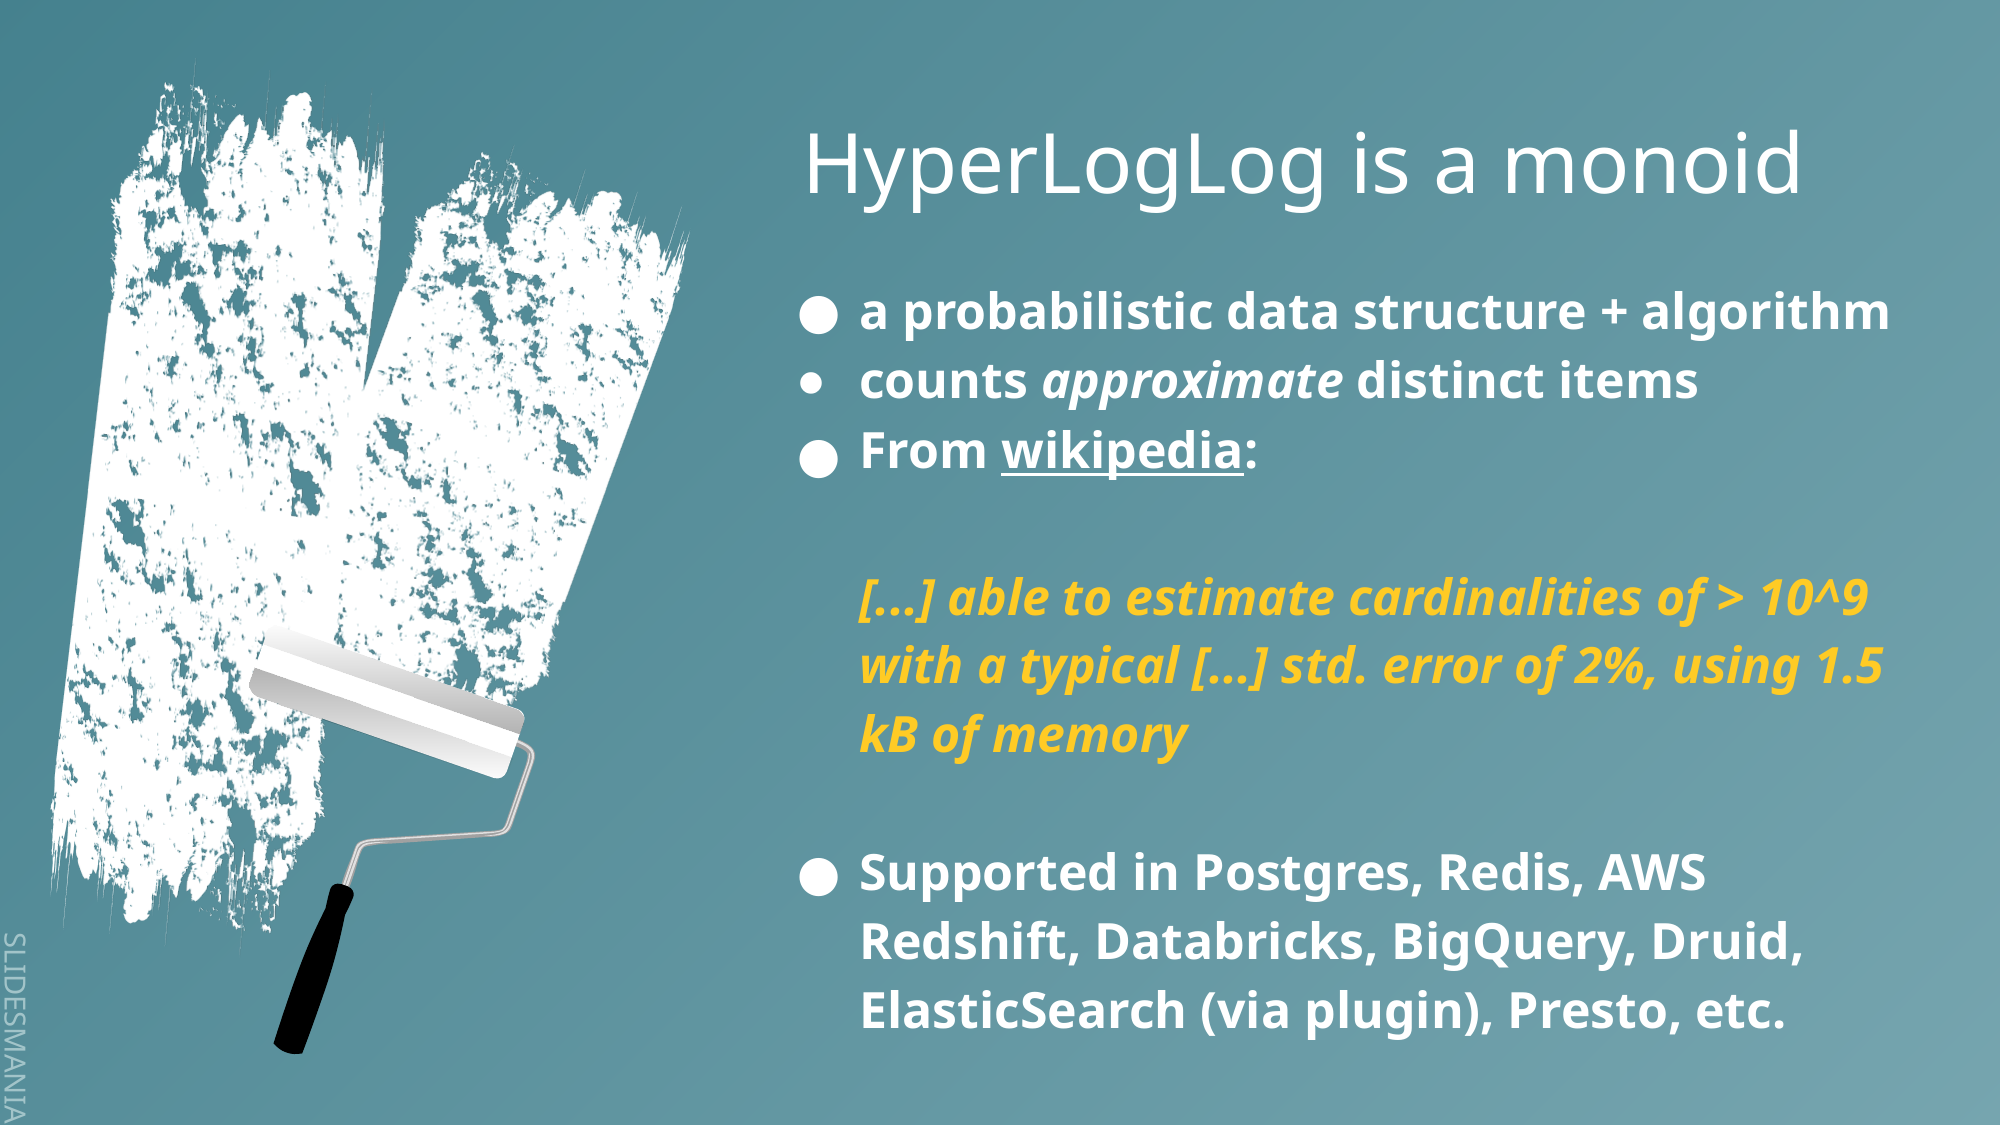

# HyperLogLog is a monoid
a probabilistic data structure + algorithm
counts approximate distinct items
From wikipedia:
[...] able to estimate cardinalities of > 10^9 with a typical [...] std. error of 2%, using 1.5 kB of memory
Supported in Postgres, Redis, AWS Redshift, Databricks, BigQuery, Druid, ElasticSearch (via plugin), Presto, etc.